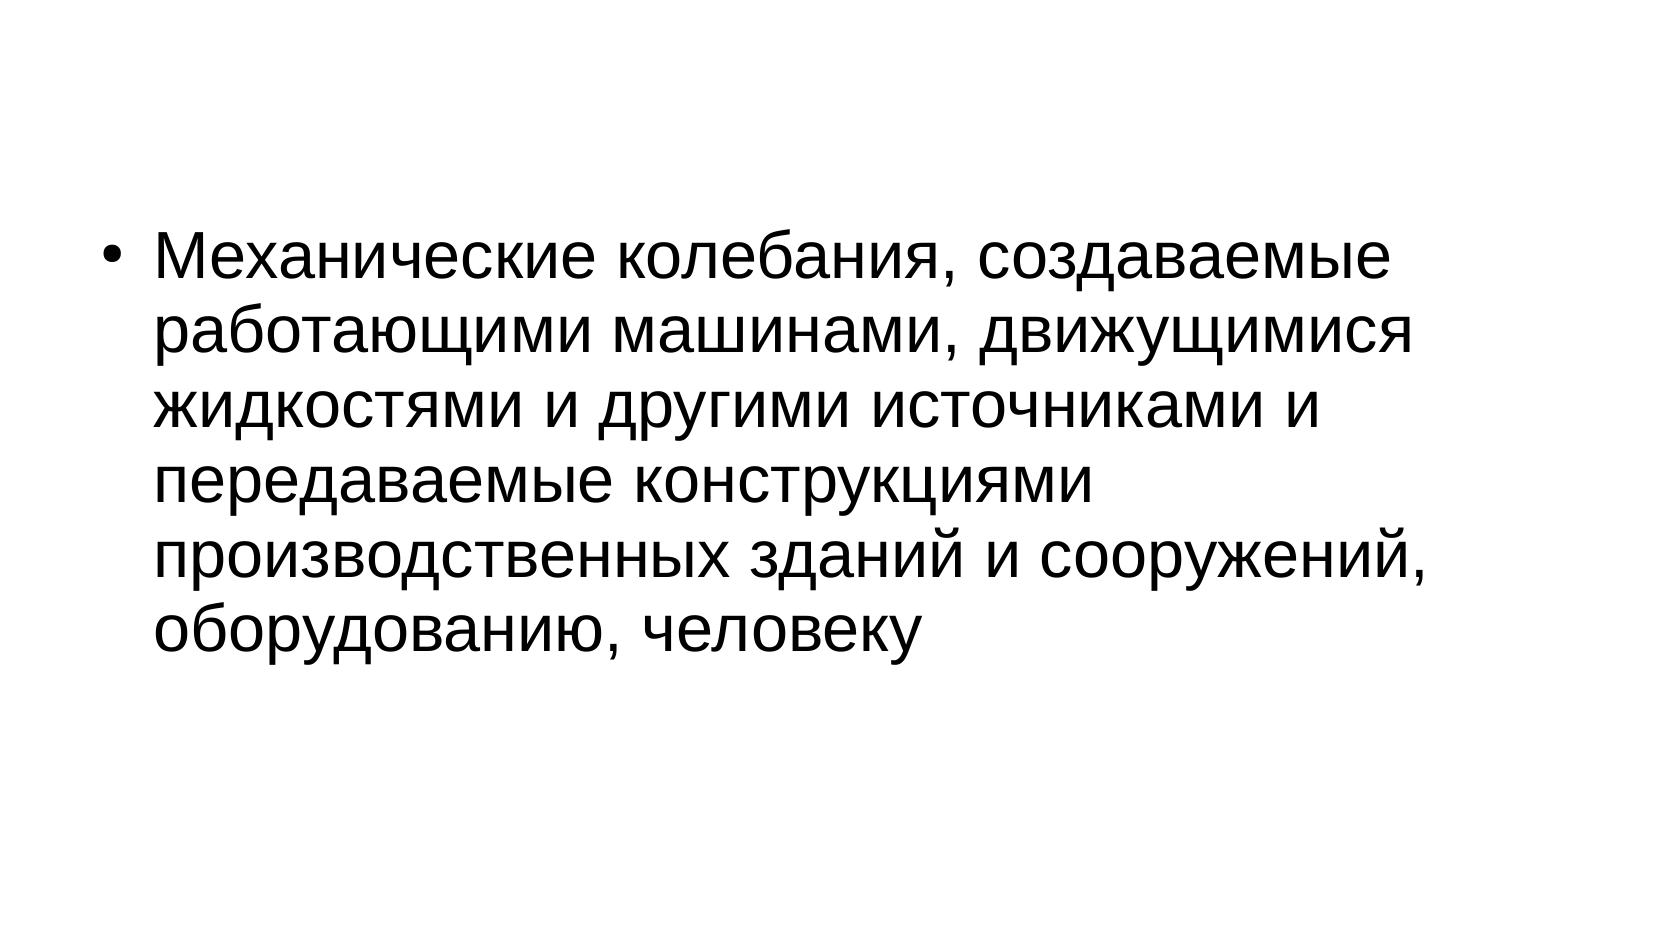

#
Механические колебания, создаваемые работающими машинами, движущимися жидкостями и другими источниками и передаваемые конструкциями производственных зданий и сооружений, оборудованию, человеку